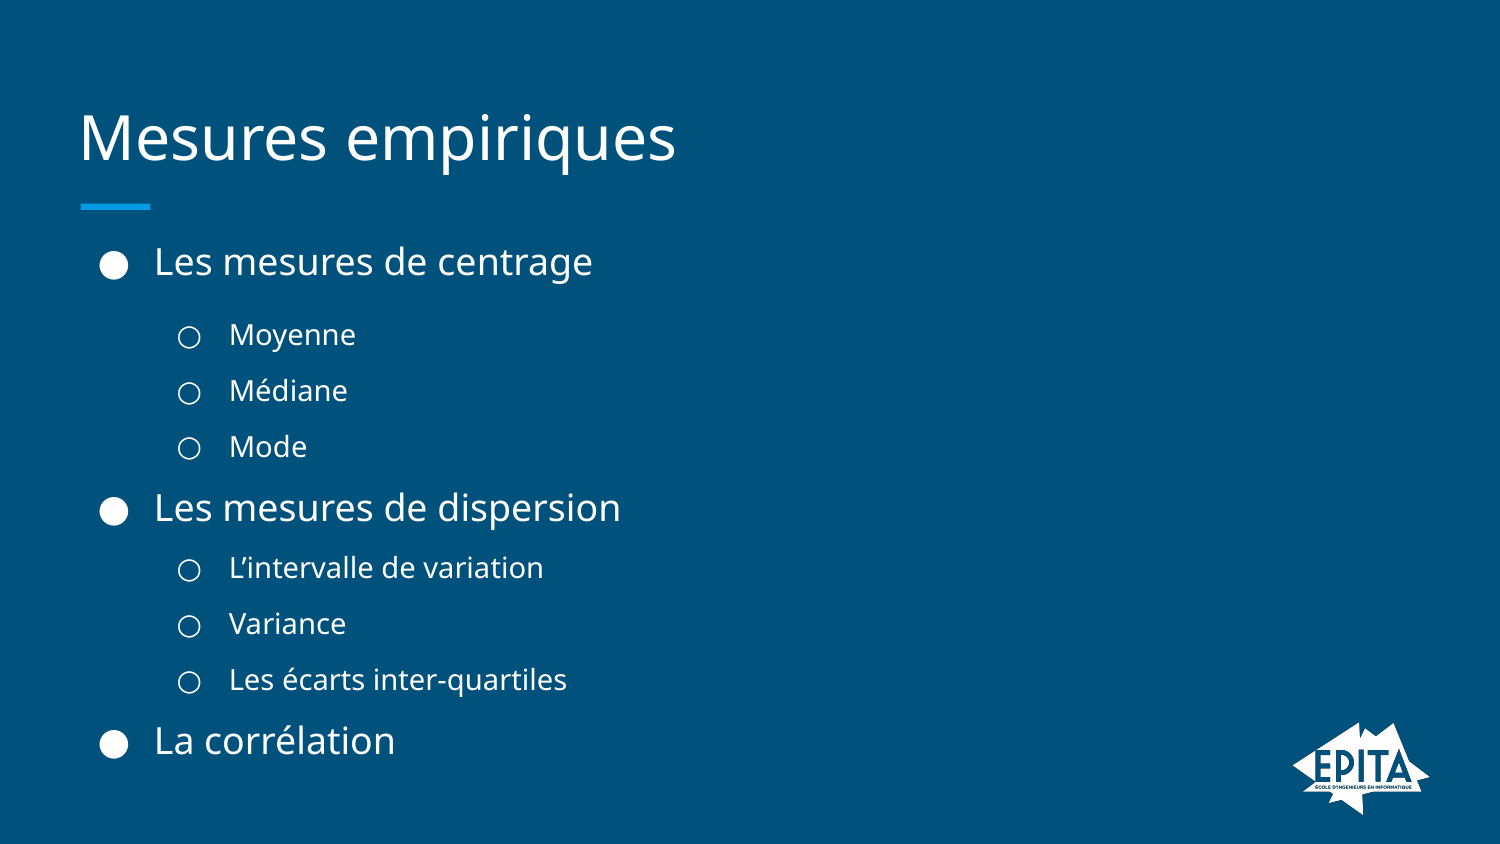

# Mesures empiriques
Les mesures de centrage
Moyenne
Médiane
Mode
Les mesures de dispersion
L’intervalle de variation
Variance
Les écarts inter-quartiles
La corrélation